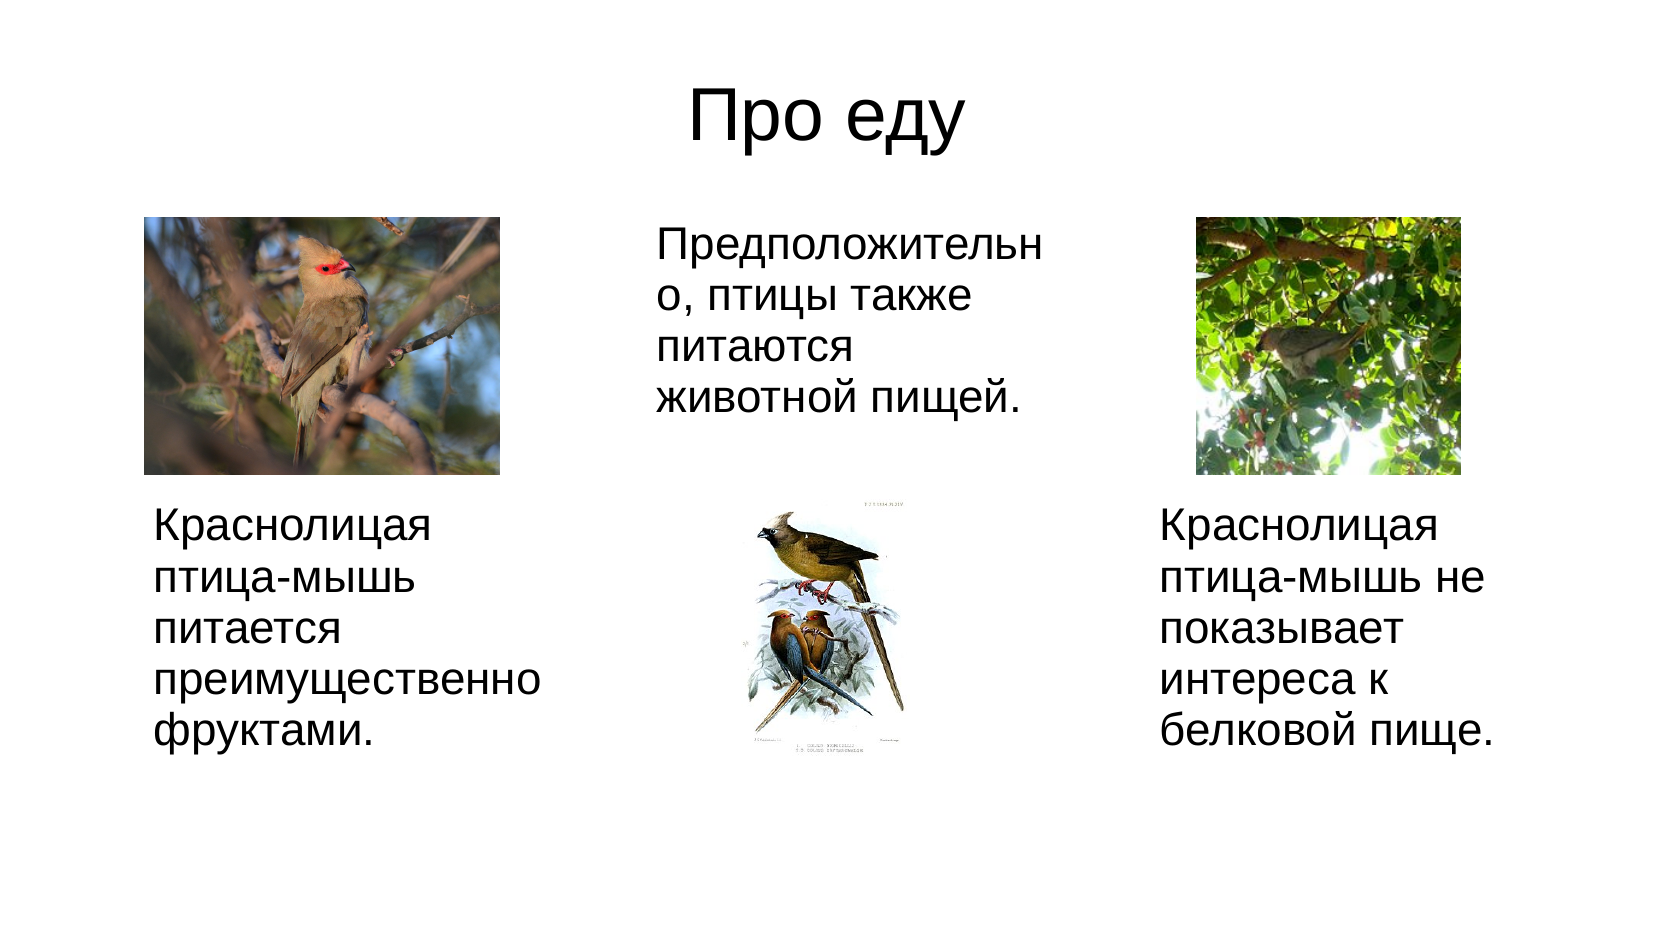

# Про еду
Предположительно, птицы также питаются животной пищей.
Краснолицая птица-мышь питается преимущественно фруктами.
Краснолицая птица-мышь не показывает интереса к белковой пище.